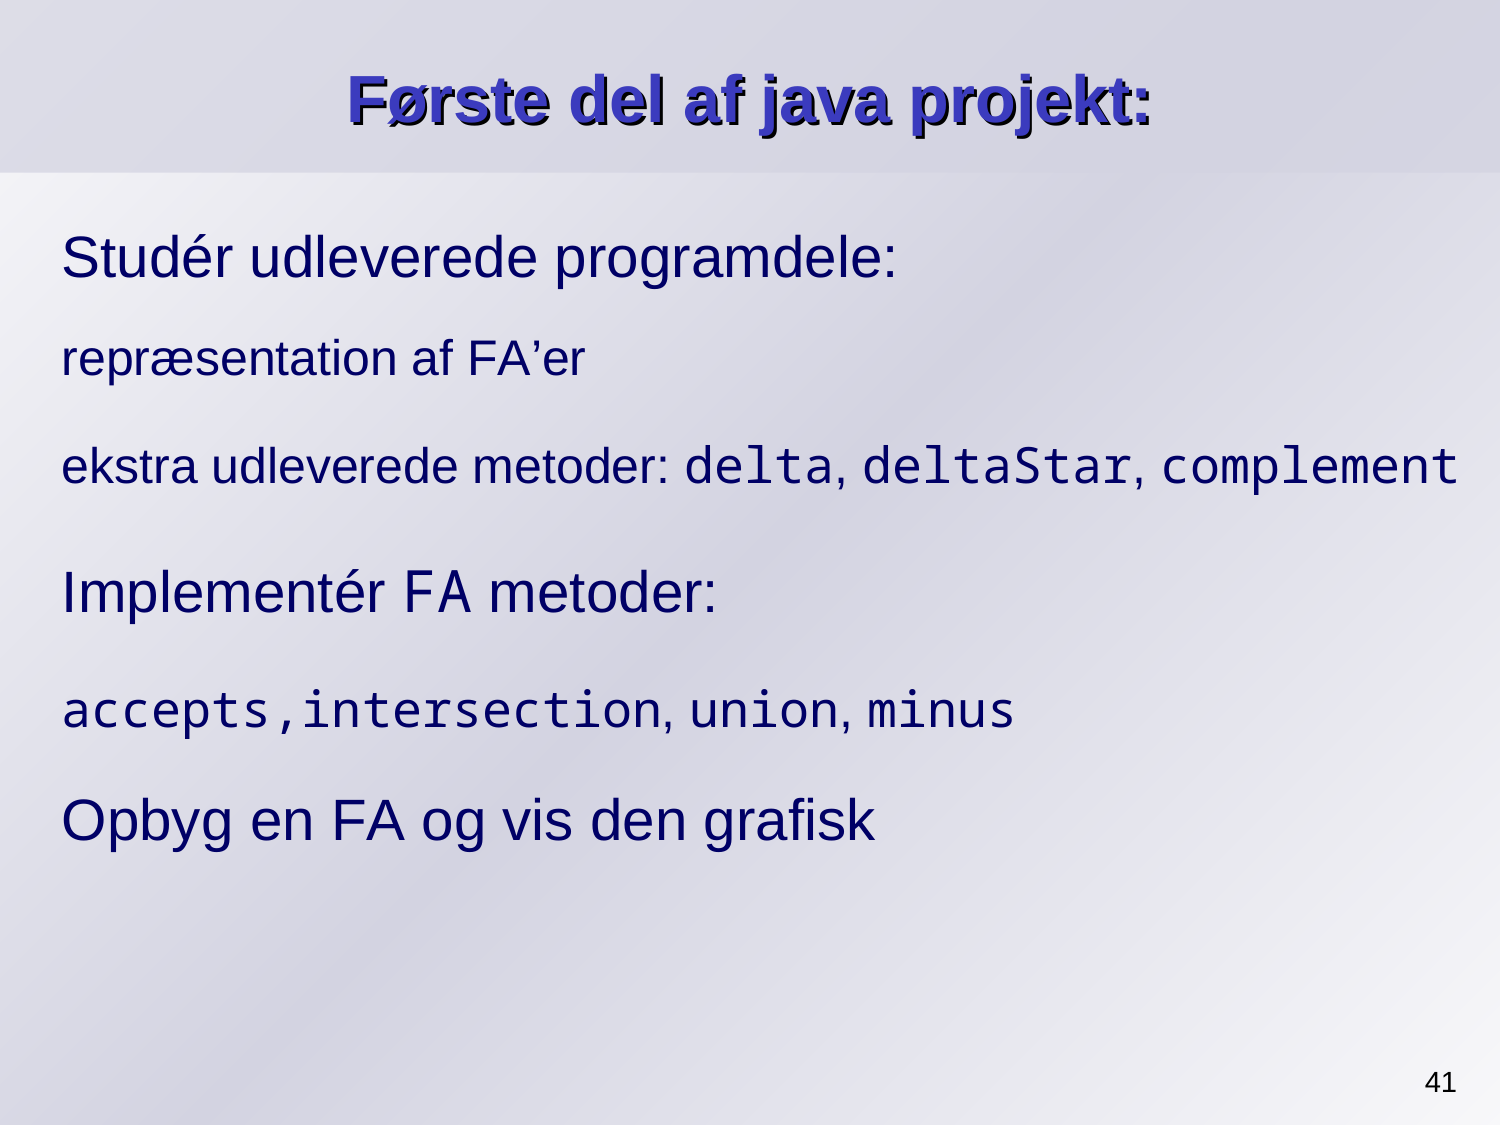

# Første del af java projekt:
Studér udleverede programdele:
repræsentation af FA’er
ekstra udleverede metoder: delta, deltaStar, complement
Implementér FA metoder:
accepts,intersection, union, minus
Opbyg en FA og vis den grafisk
41